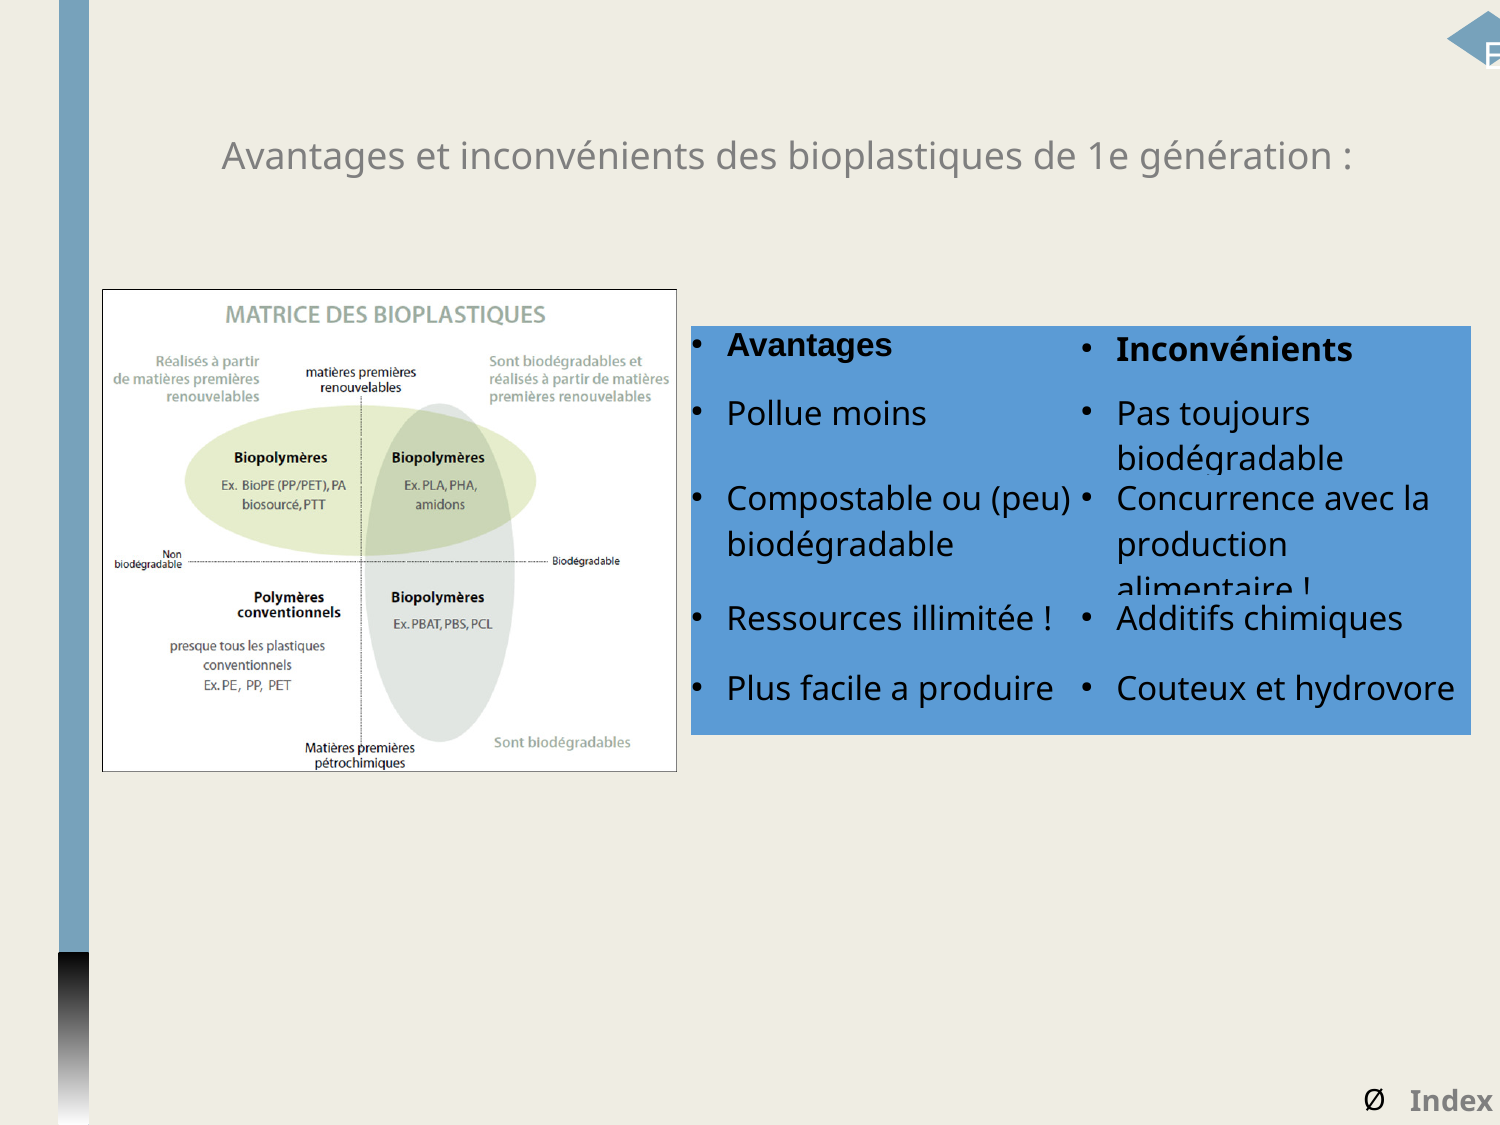

E
Avantages et inconvénients des bioplastiques de 1e génération :
| Avantages | Inconvénients |
| --- | --- |
| Pollue moins | Pas toujours biodégradable |
| Compostable ou (peu) biodégradable | Concurrence avec la production alimentaire ! |
| Ressources illimitée ! | Additifs chimiques |
| Plus facile a produire | Couteux et hydrovore |
Index